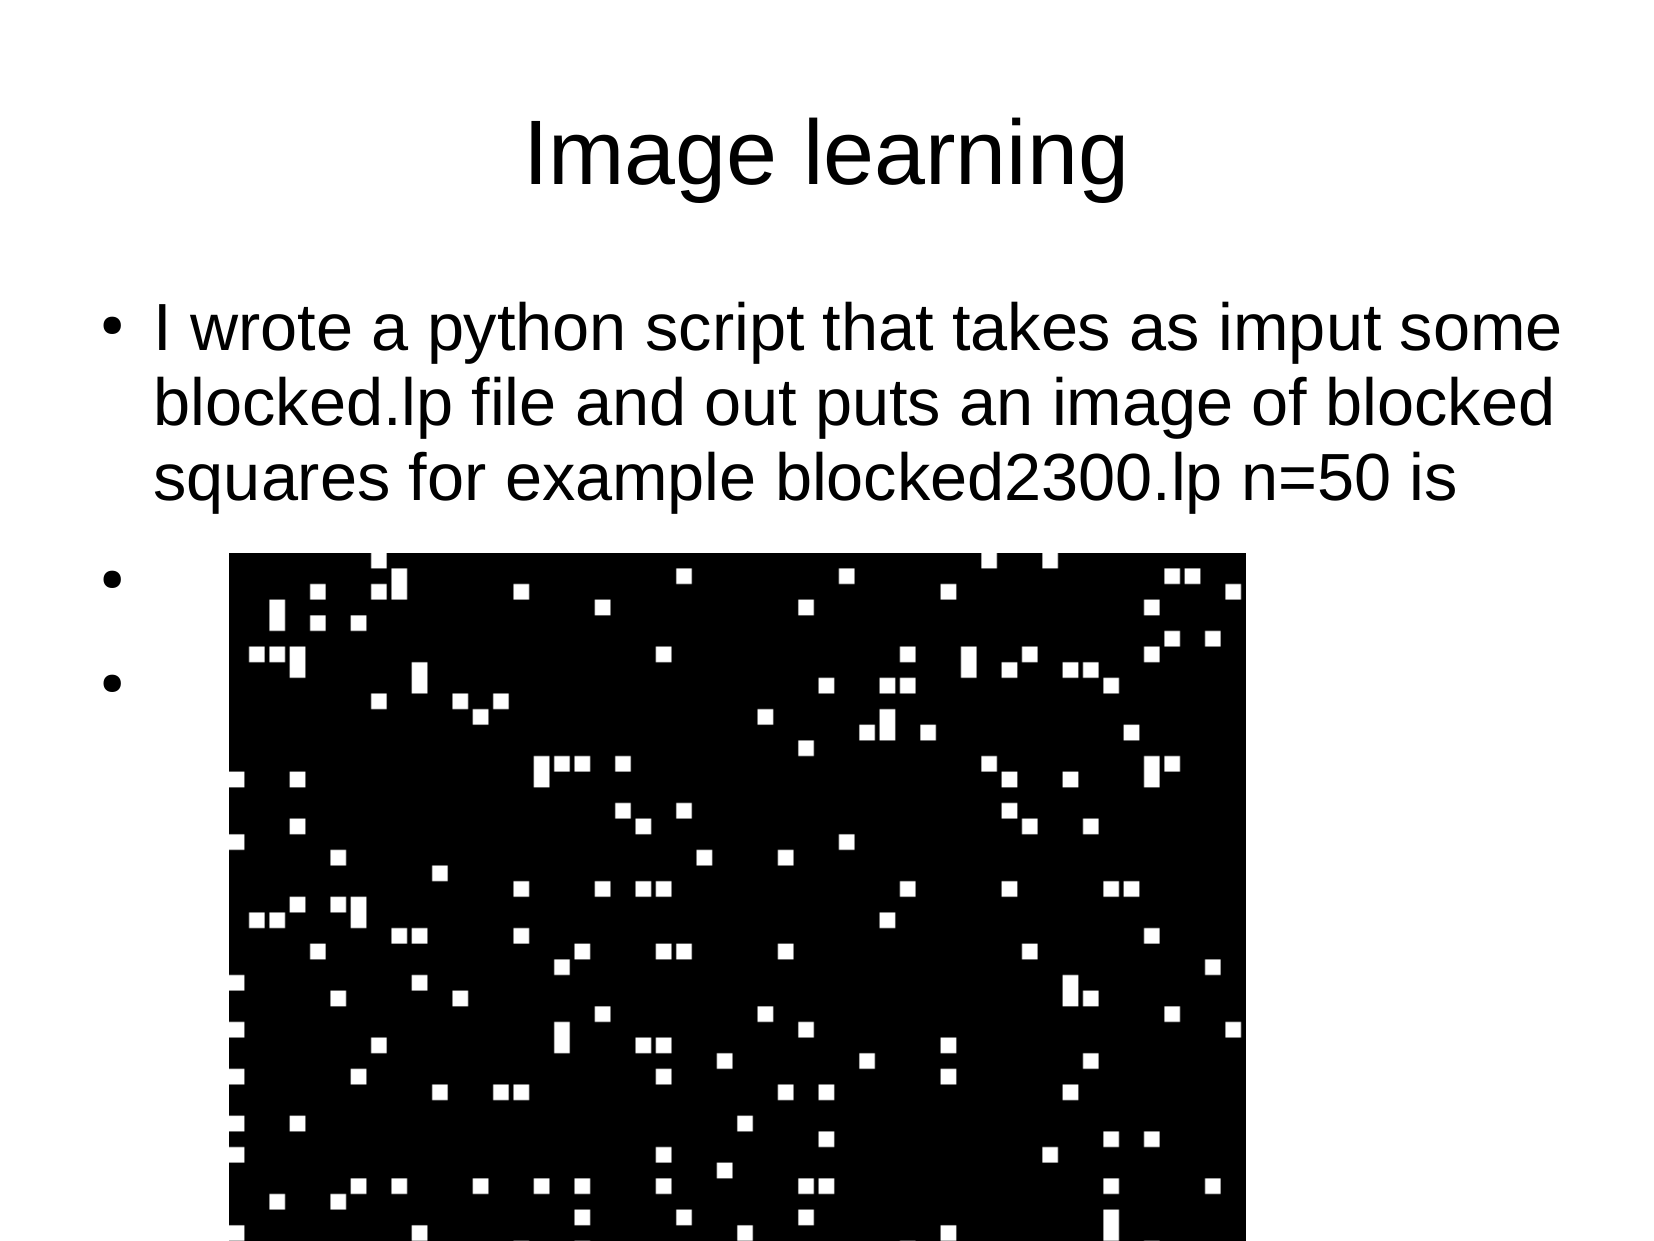

# Image learning
I wrote a python script that takes as imput some blocked.lp file and out puts an image of blocked squares for example blocked2300.lp n=50 is